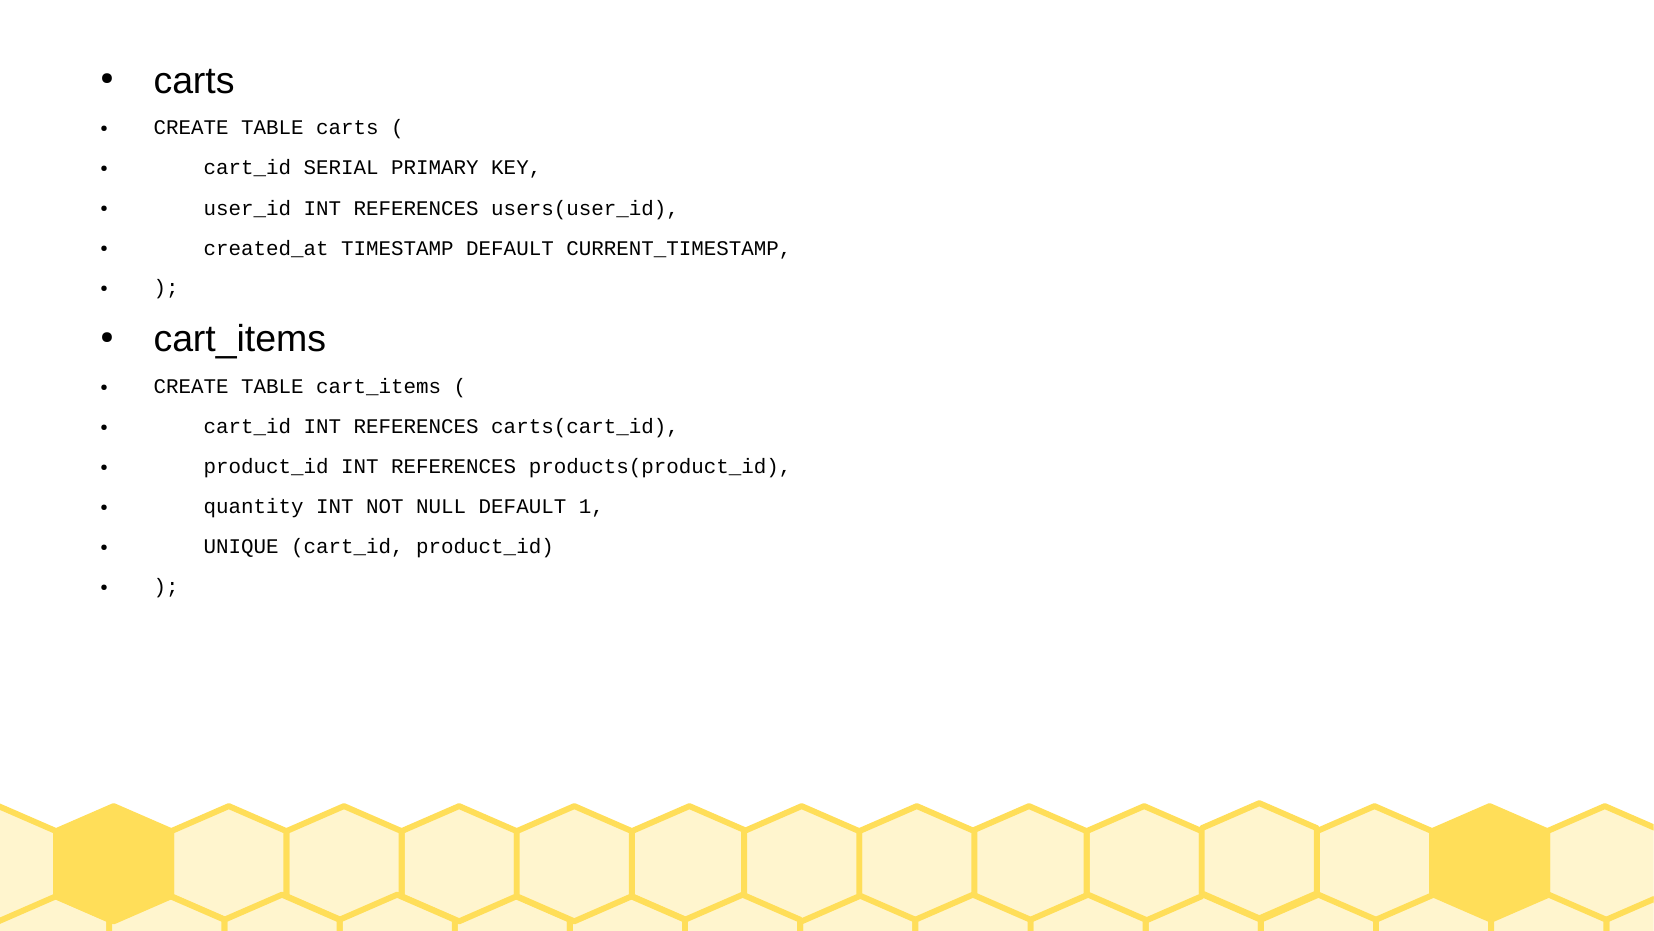

# carts
CREATE TABLE carts (
 cart_id SERIAL PRIMARY KEY,
 user_id INT REFERENCES users(user_id),
 created_at TIMESTAMP DEFAULT CURRENT_TIMESTAMP,
);
cart_items
CREATE TABLE cart_items (
 cart_id INT REFERENCES carts(cart_id),
 product_id INT REFERENCES products(product_id),
 quantity INT NOT NULL DEFAULT 1,
 UNIQUE (cart_id, product_id)
);